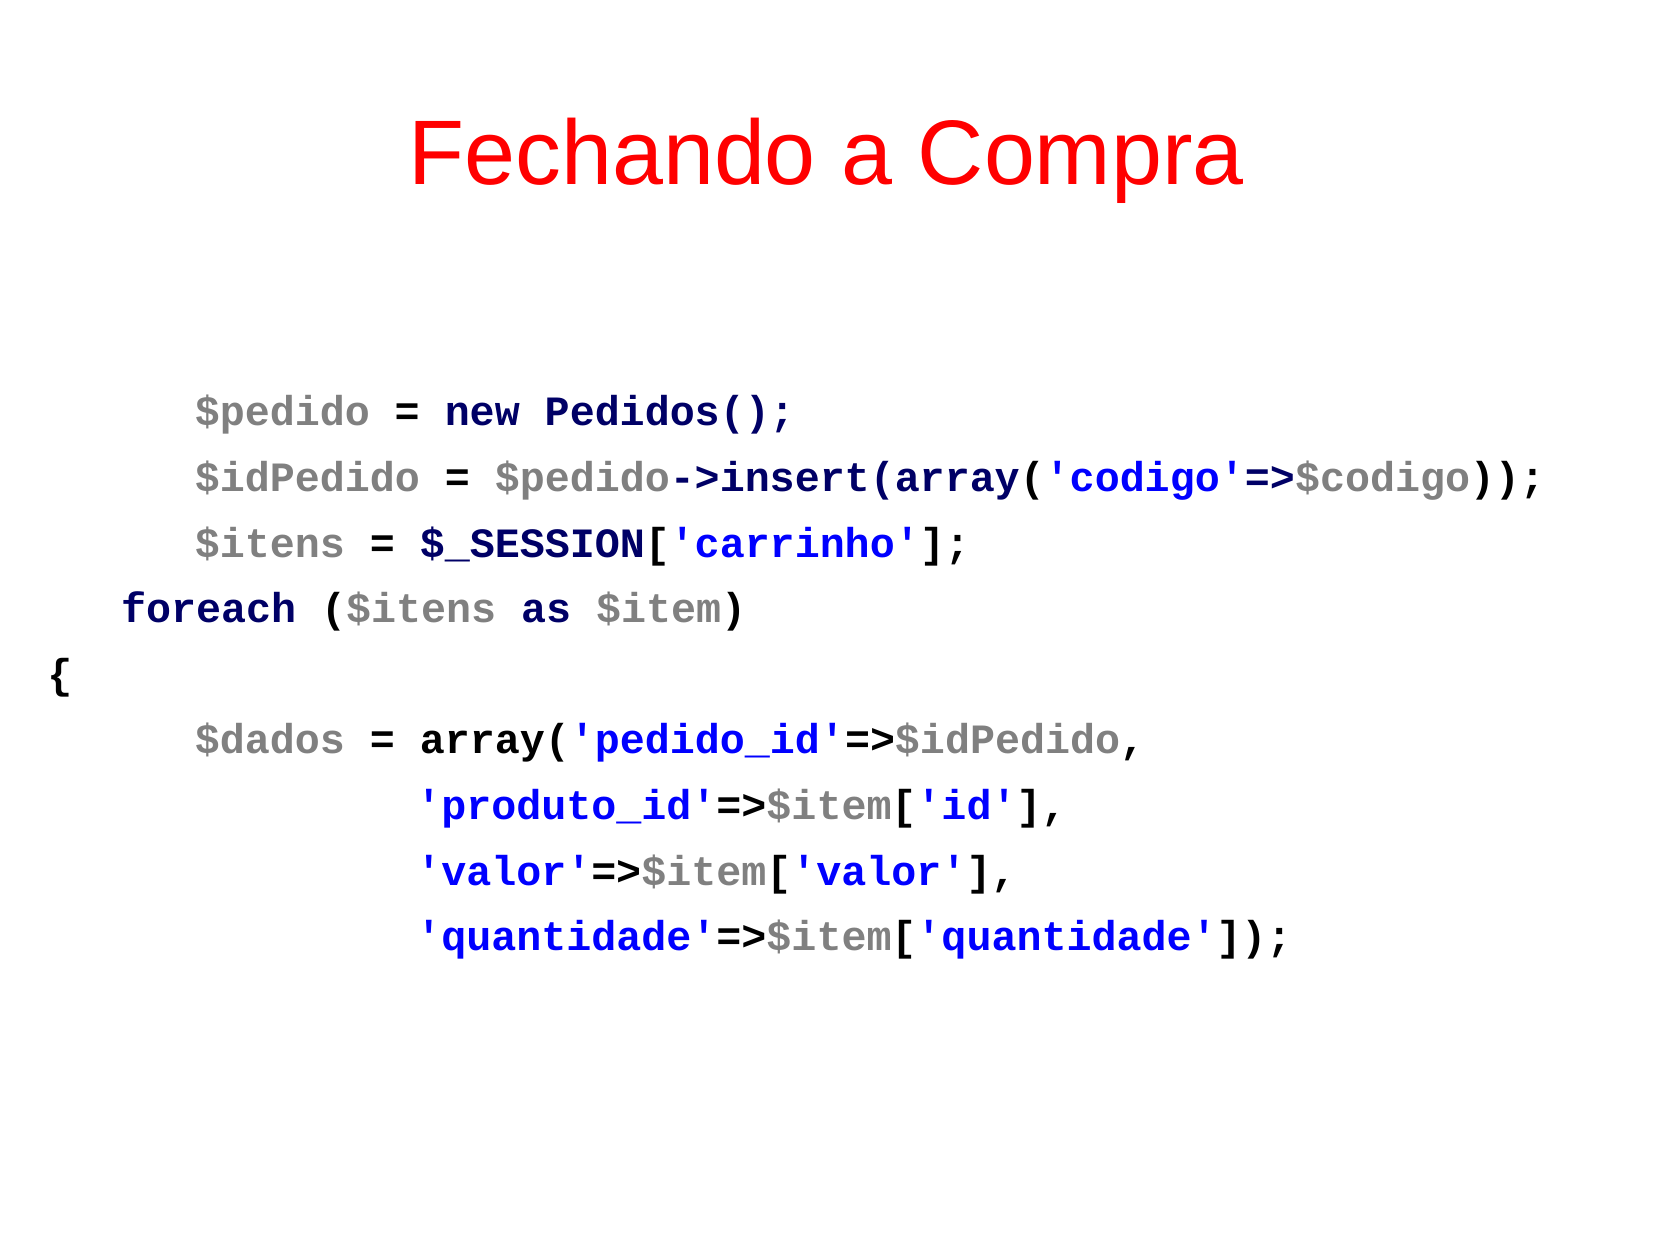

# Fechando a Compra
 		$pedido = new Pedidos();
 		$idPedido = $pedido->insert(array('codigo'=>$codigo));
 		$itens = $_SESSION['carrinho'];
 	foreach ($itens as $item)
{
 		$dados = array('pedido_id'=>$idPedido,
 					'produto_id'=>$item['id'],
 					'valor'=>$item['valor'],
 					'quantidade'=>$item['quantidade']);